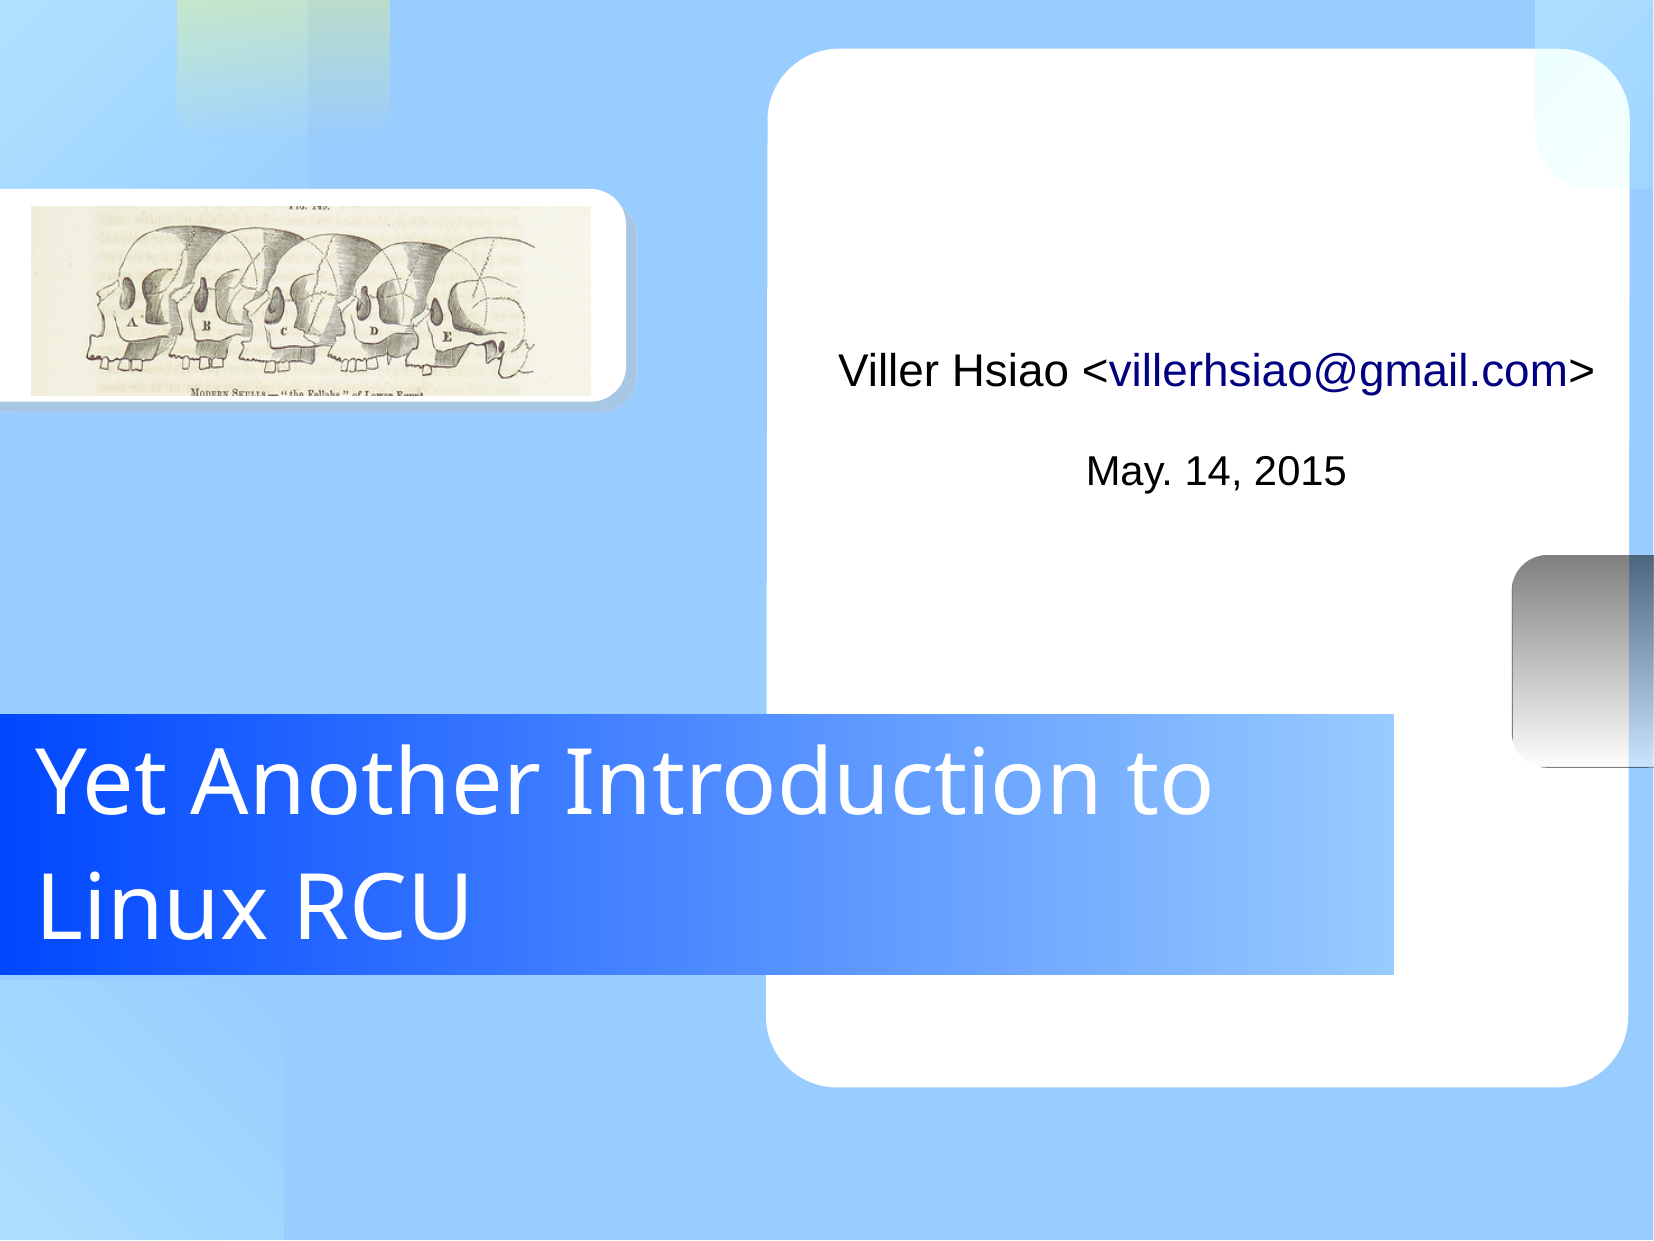

Viller Hsiao <villerhsiao@gmail.com>
May. 14, 2015
# Yet Another Introduction to Linux RCU